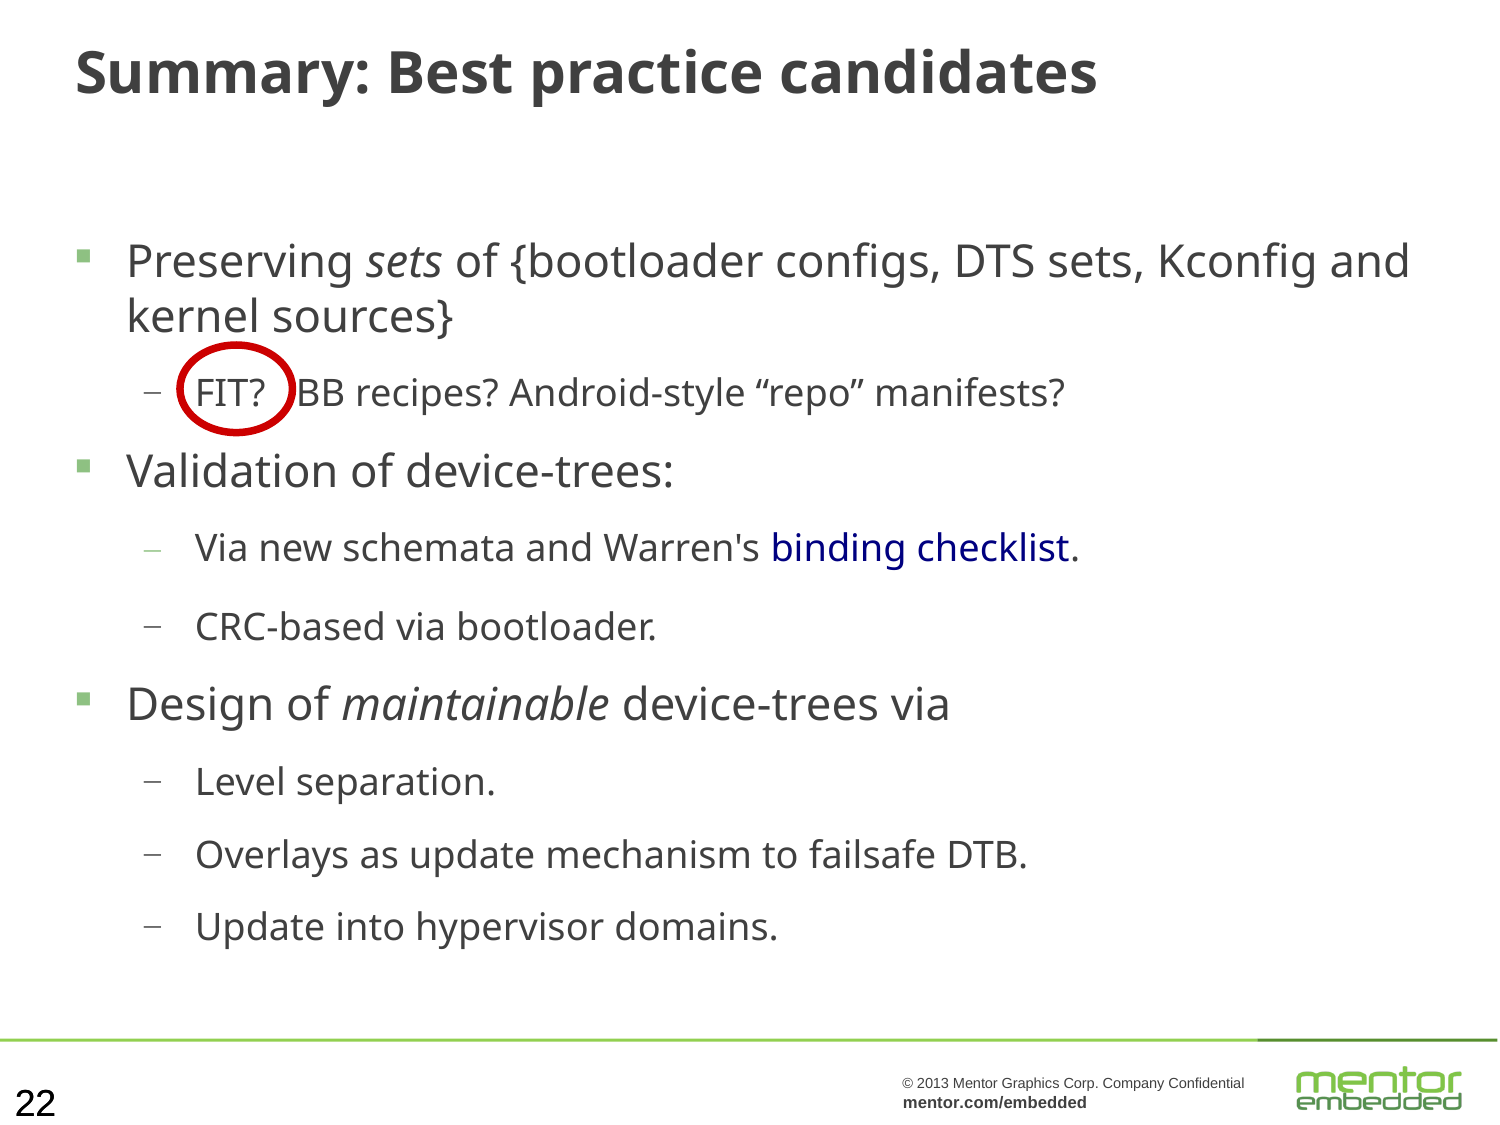

# Summary: Best practice candidates
Preserving sets of {bootloader configs, DTS sets, Kconfig and kernel sources}
FIT? BB recipes? Android-style “repo” manifests?
Validation of device-trees:
Via new schemata and Warren's binding checklist.
CRC-based via bootloader.
Design of maintainable device-trees via
Level separation.
Overlays as update mechanism to failsafe DTB.
Update into hypervisor domains.